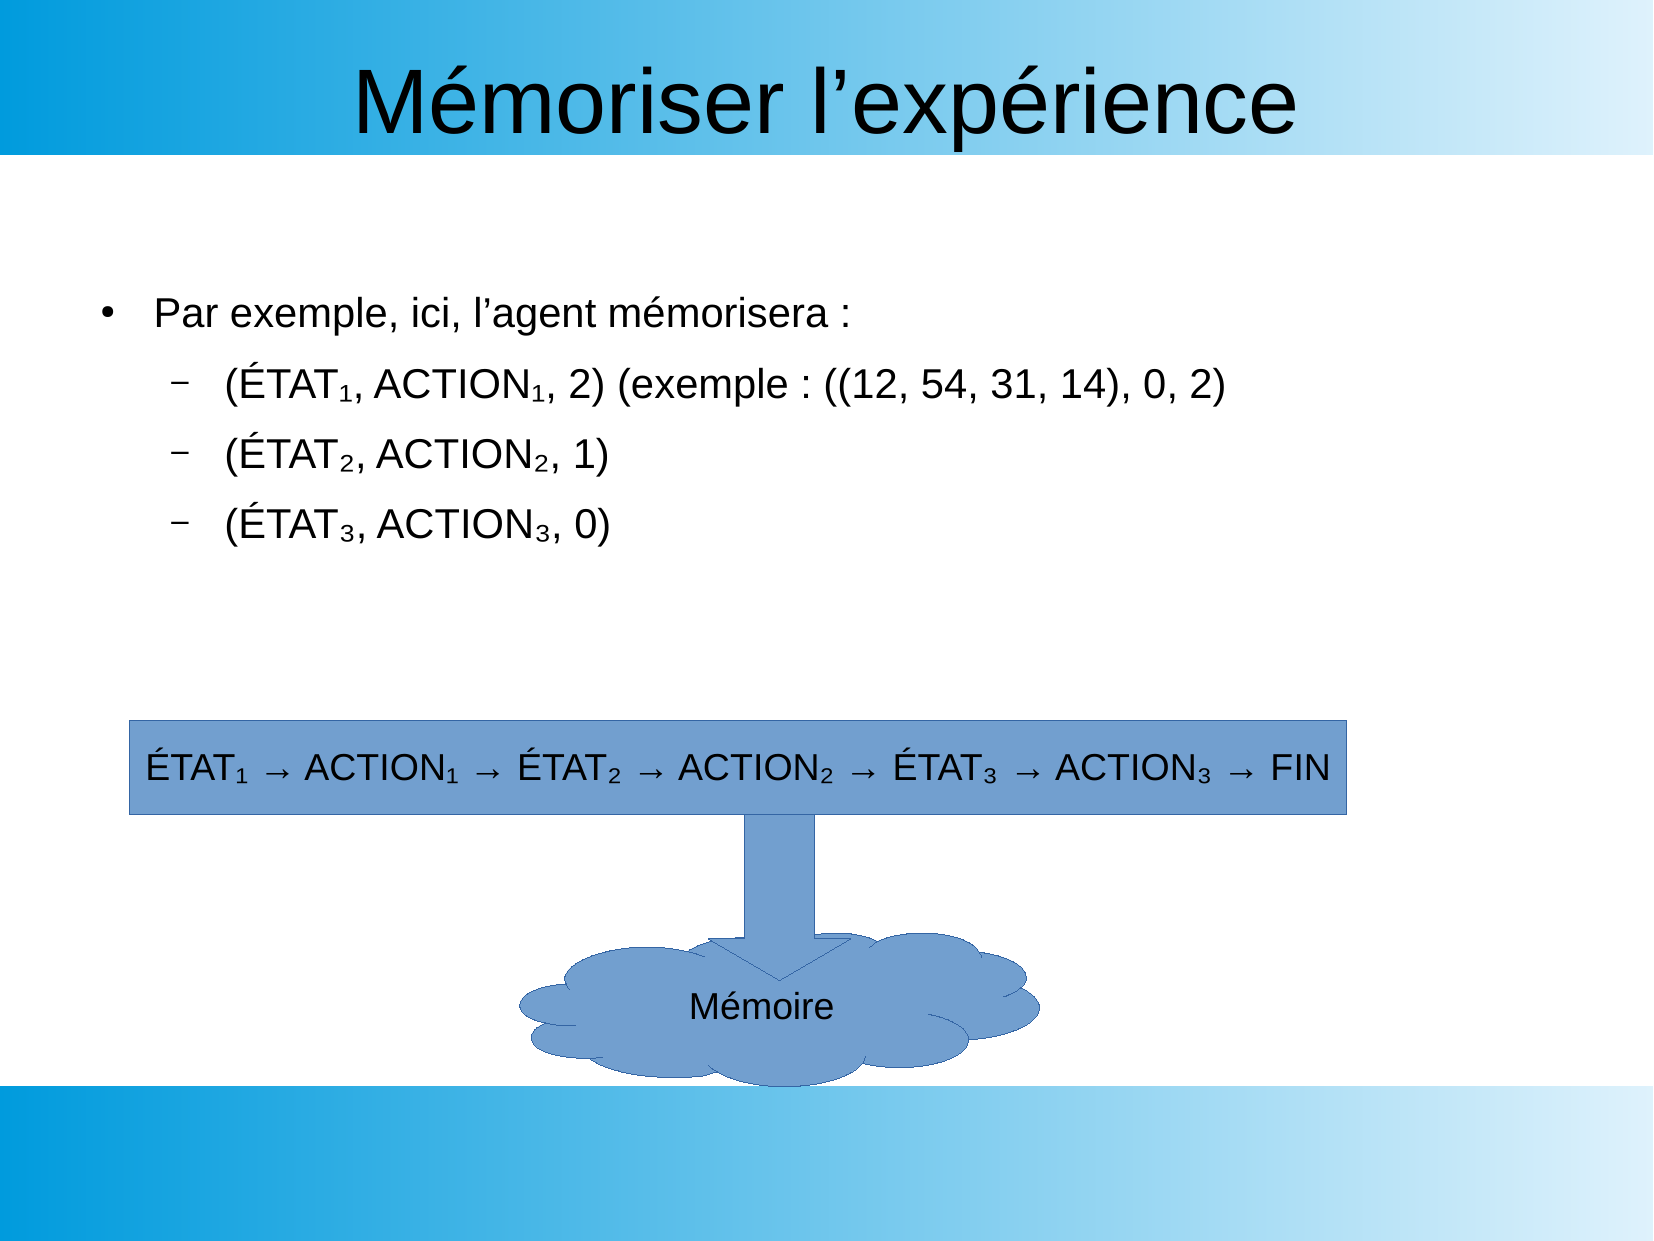

# Mémoriser l’expérience
Par exemple, ici, l’agent mémorisera :
(ÉTAT₁, ACTION₁, 2) (exemple : ((12, 54, 31, 14), 0, 2)
(ÉTAT₂, ACTION₂, 1)
(ÉTAT₃, ACTION₃, 0)
ÉTAT₁ → ACTION₁ → ÉTAT₂ → ACTION₂ → ÉTAT₃ → ACTION₃ → FIN
Mémoire